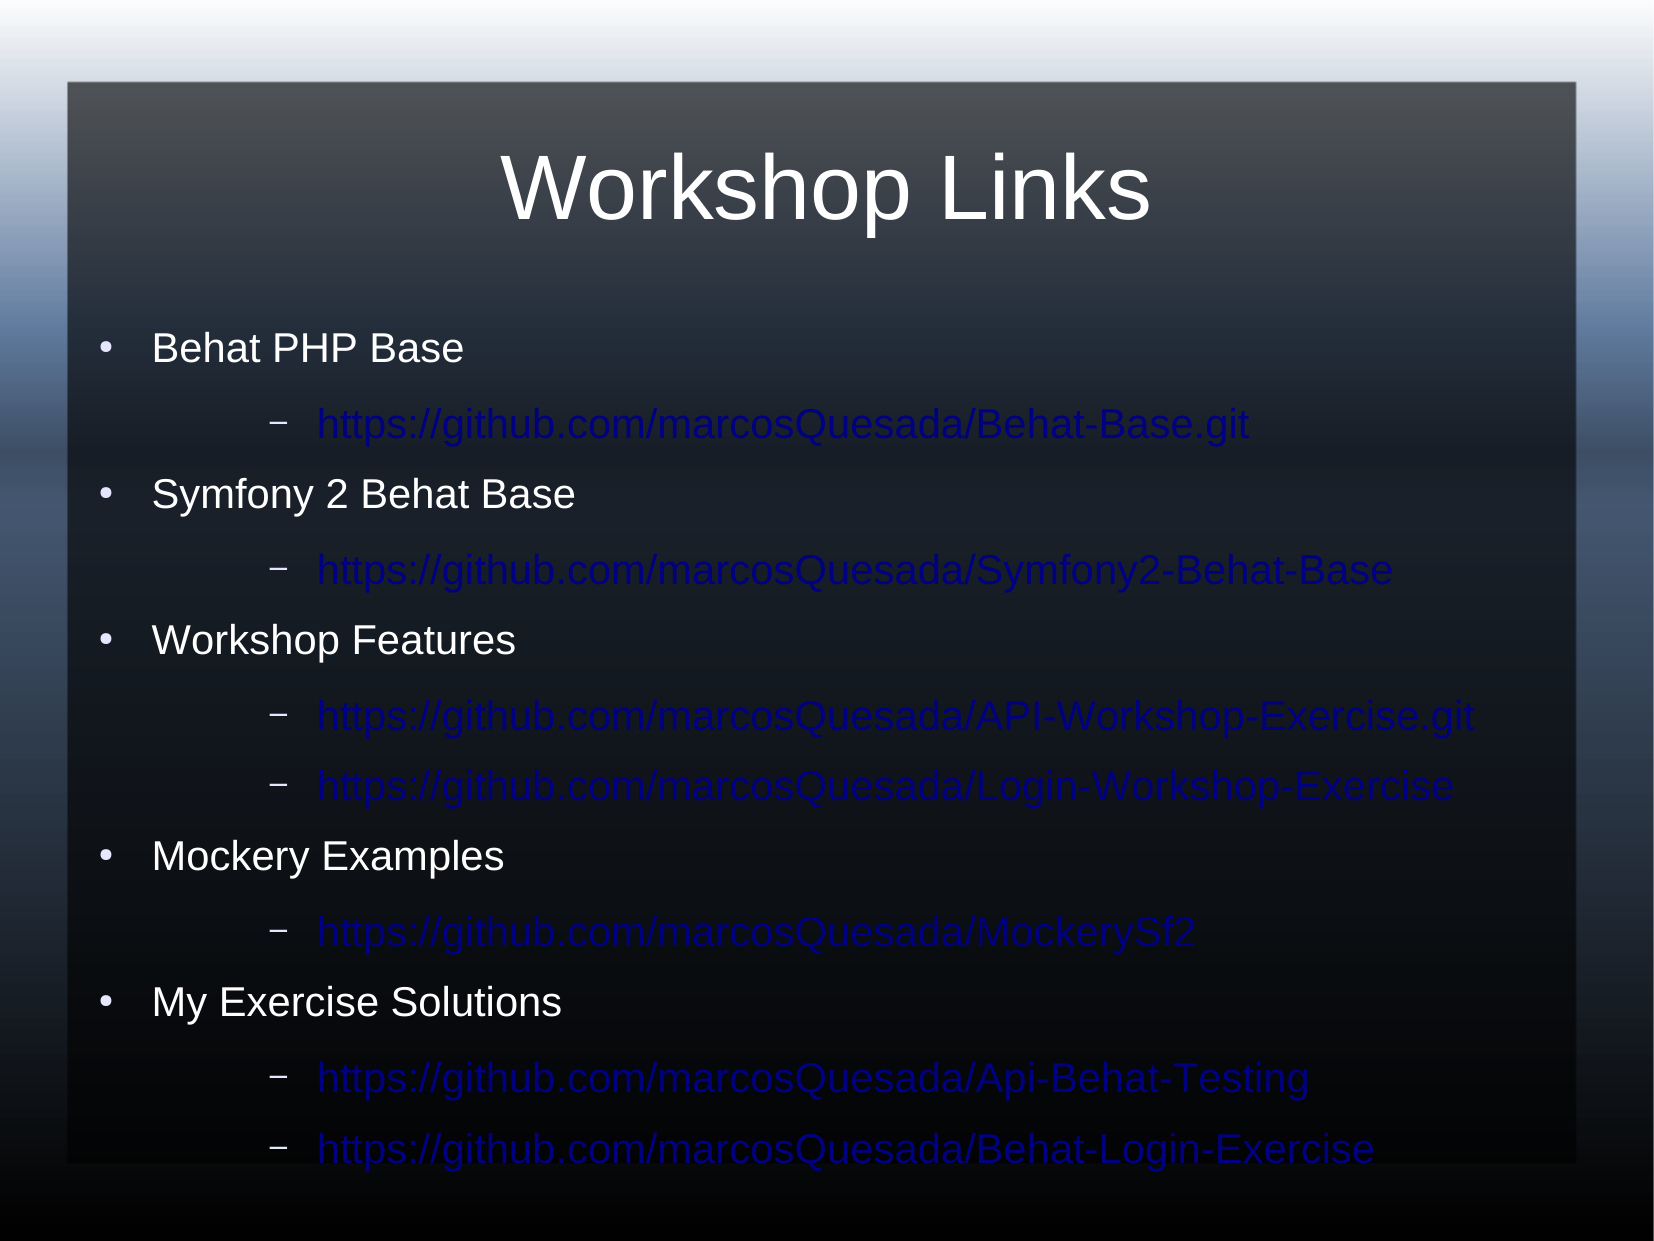

# Workshop Links
Behat PHP Base
https://github.com/marcosQuesada/Behat-Base.git
Symfony 2 Behat Base
https://github.com/marcosQuesada/Symfony2-Behat-Base
Workshop Features
https://github.com/marcosQuesada/API-Workshop-Exercise.git
https://github.com/marcosQuesada/Login-Workshop-Exercise
Mockery Examples
https://github.com/marcosQuesada/MockerySf2
My Exercise Solutions
https://github.com/marcosQuesada/Api-Behat-Testing
https://github.com/marcosQuesada/Behat-Login-Exercise